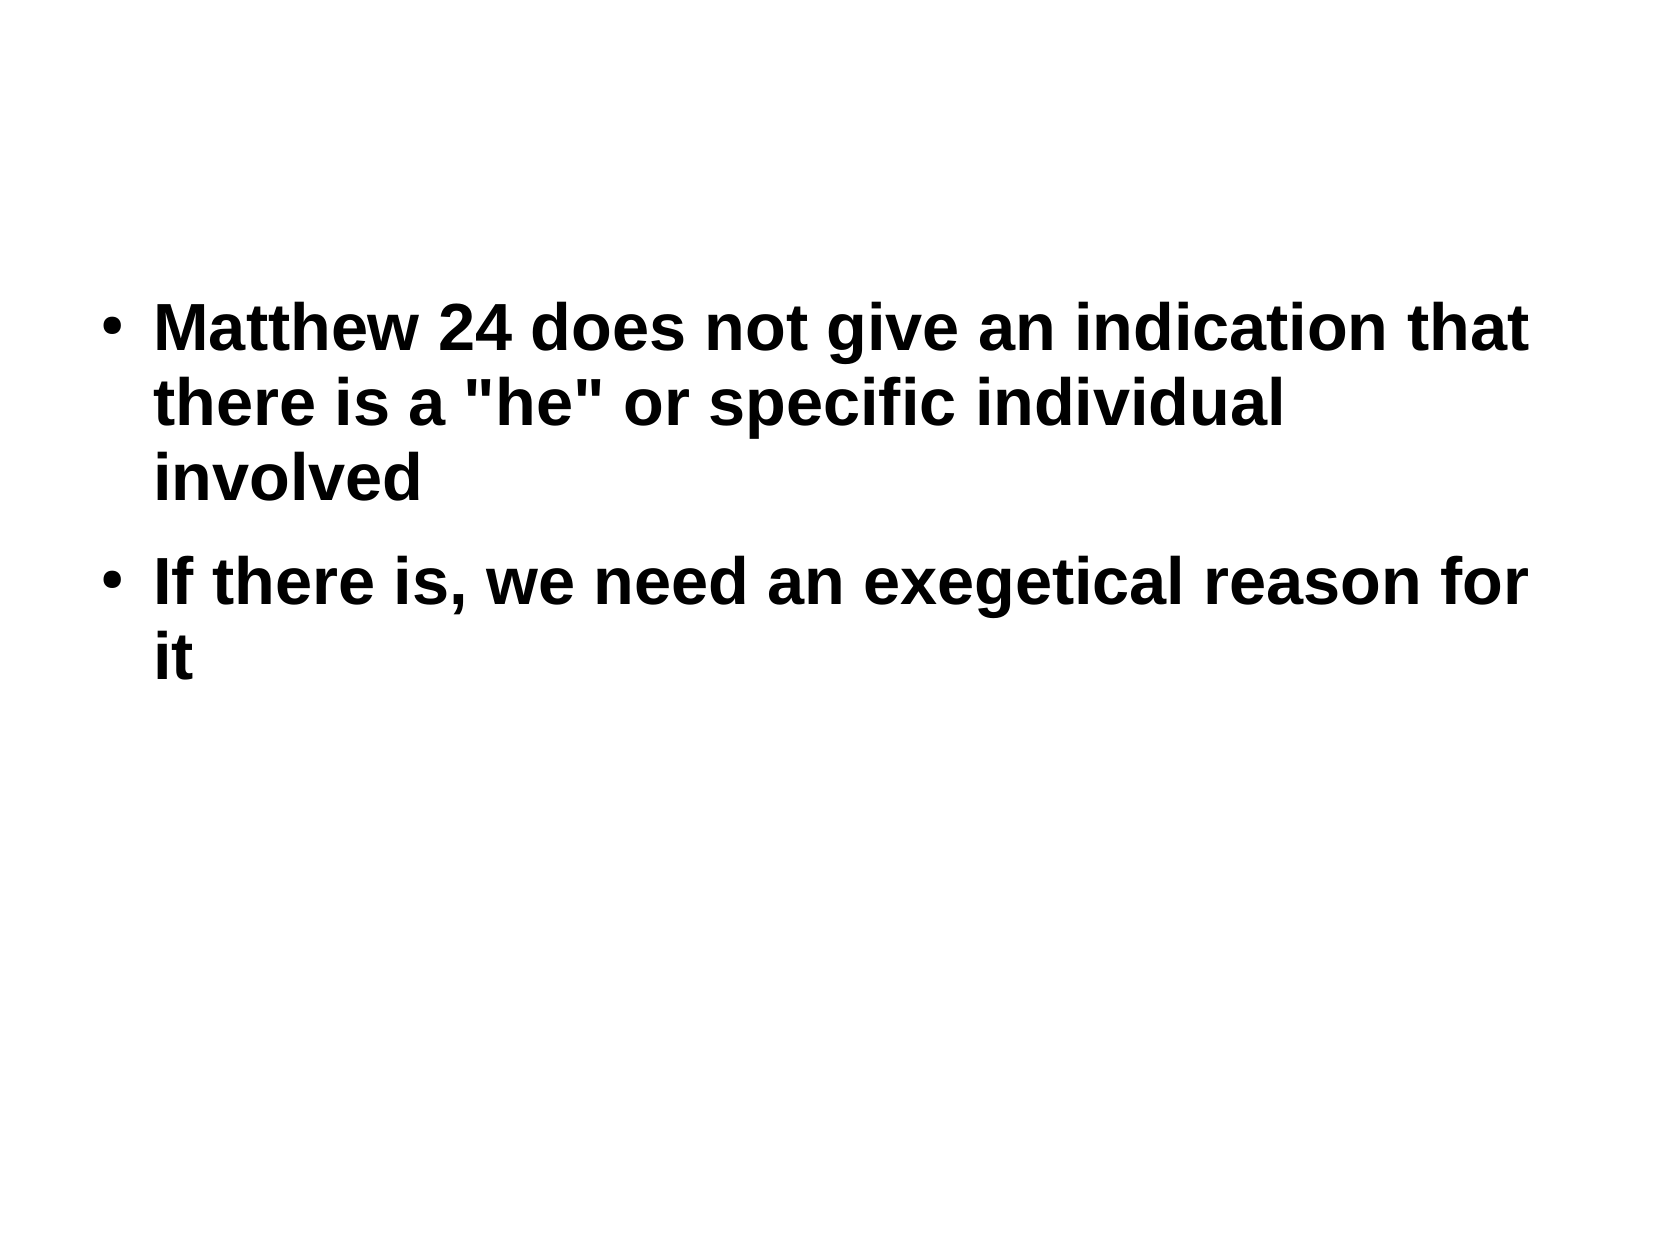

#
Matthew 24 does not give an indication that there is a "he" or specific individual involved
If there is, we need an exegetical reason for it